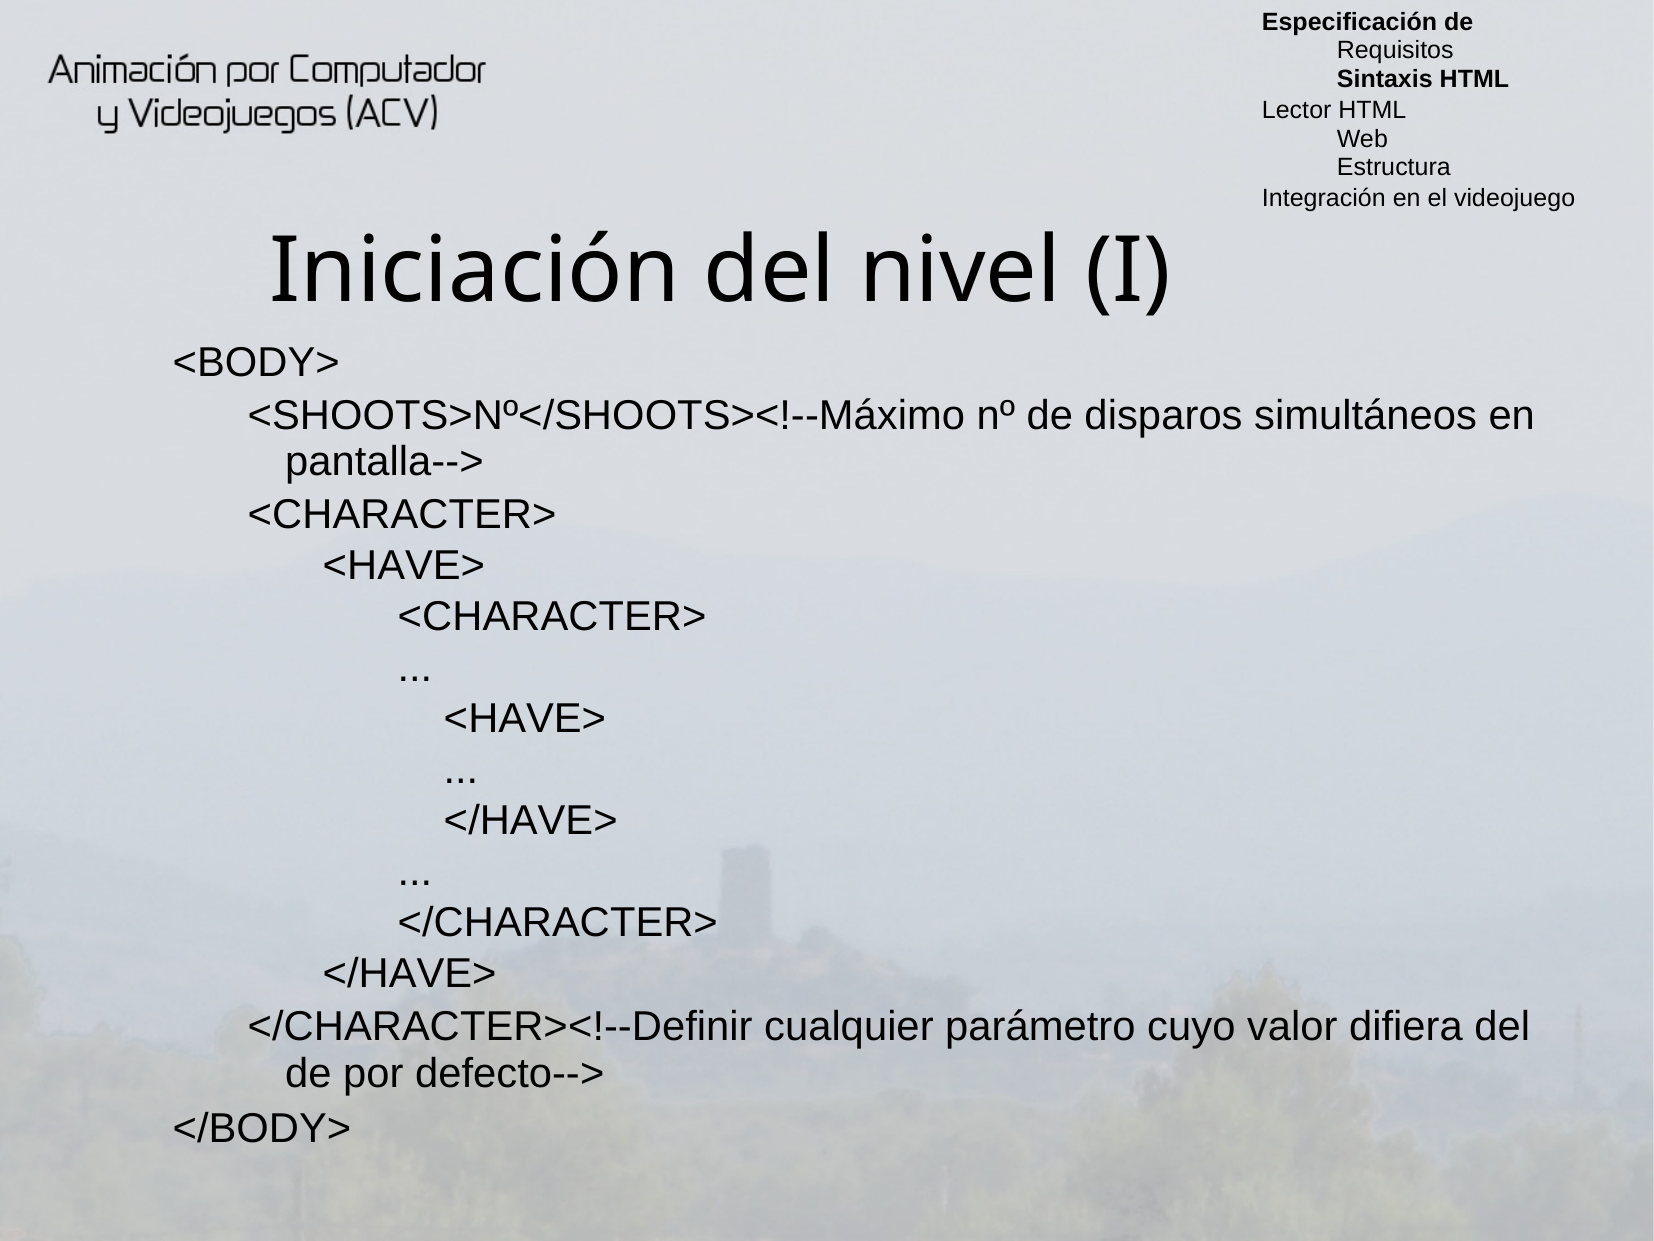

Especificación de
Requisitos
Sintaxis HTML
Lector HTML
Web
Estructura
Integración en el videojuego
Iniciación del nivel (I)
# <BODY>
<SHOOTS>Nº</SHOOTS><!--Máximo nº de disparos simultáneos en pantalla-->
<CHARACTER>
<HAVE>
<CHARACTER>
...
 <HAVE>
 ...
 </HAVE>
...
</CHARACTER>
</HAVE>
</CHARACTER><!--Definir cualquier parámetro cuyo valor difiera del de por defecto-->
</BODY>